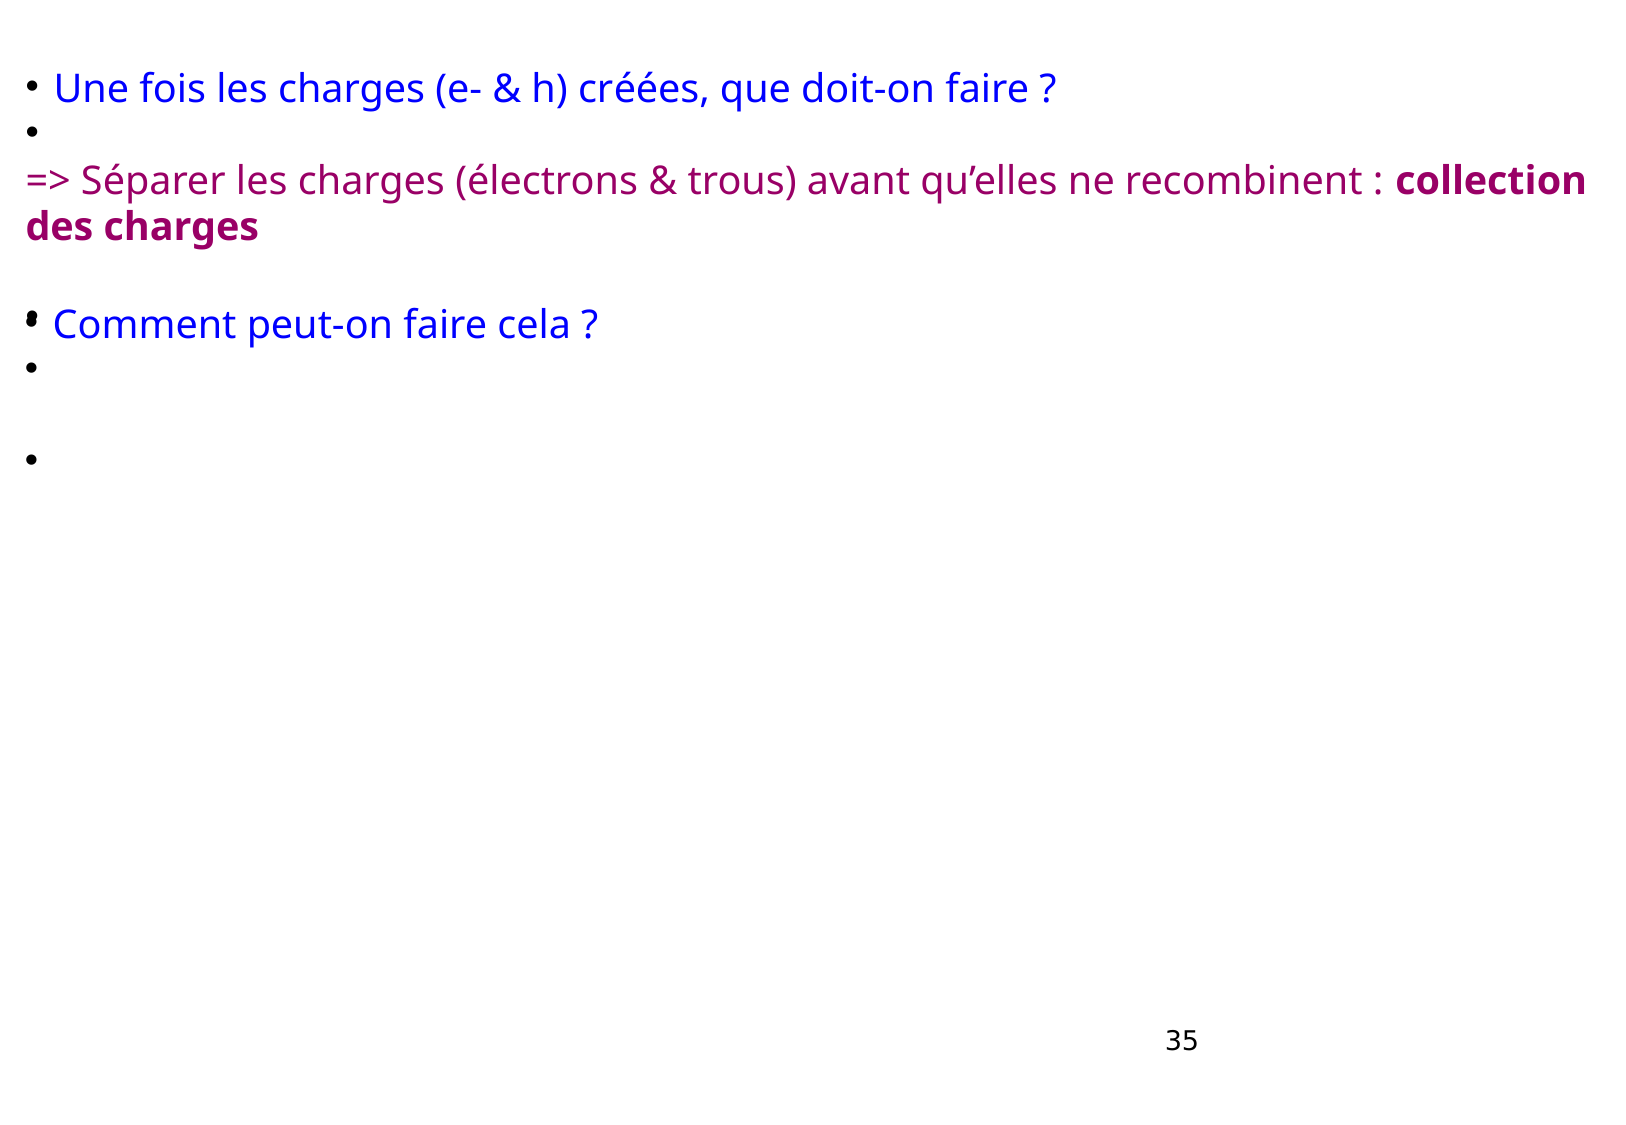

Une fois les charges (e- & h) créées, que doit-on faire ?
=> Séparer les charges (électrons & trous) avant qu’elles ne recombinent : collection des charges
 Comment peut-on faire cela ?
23